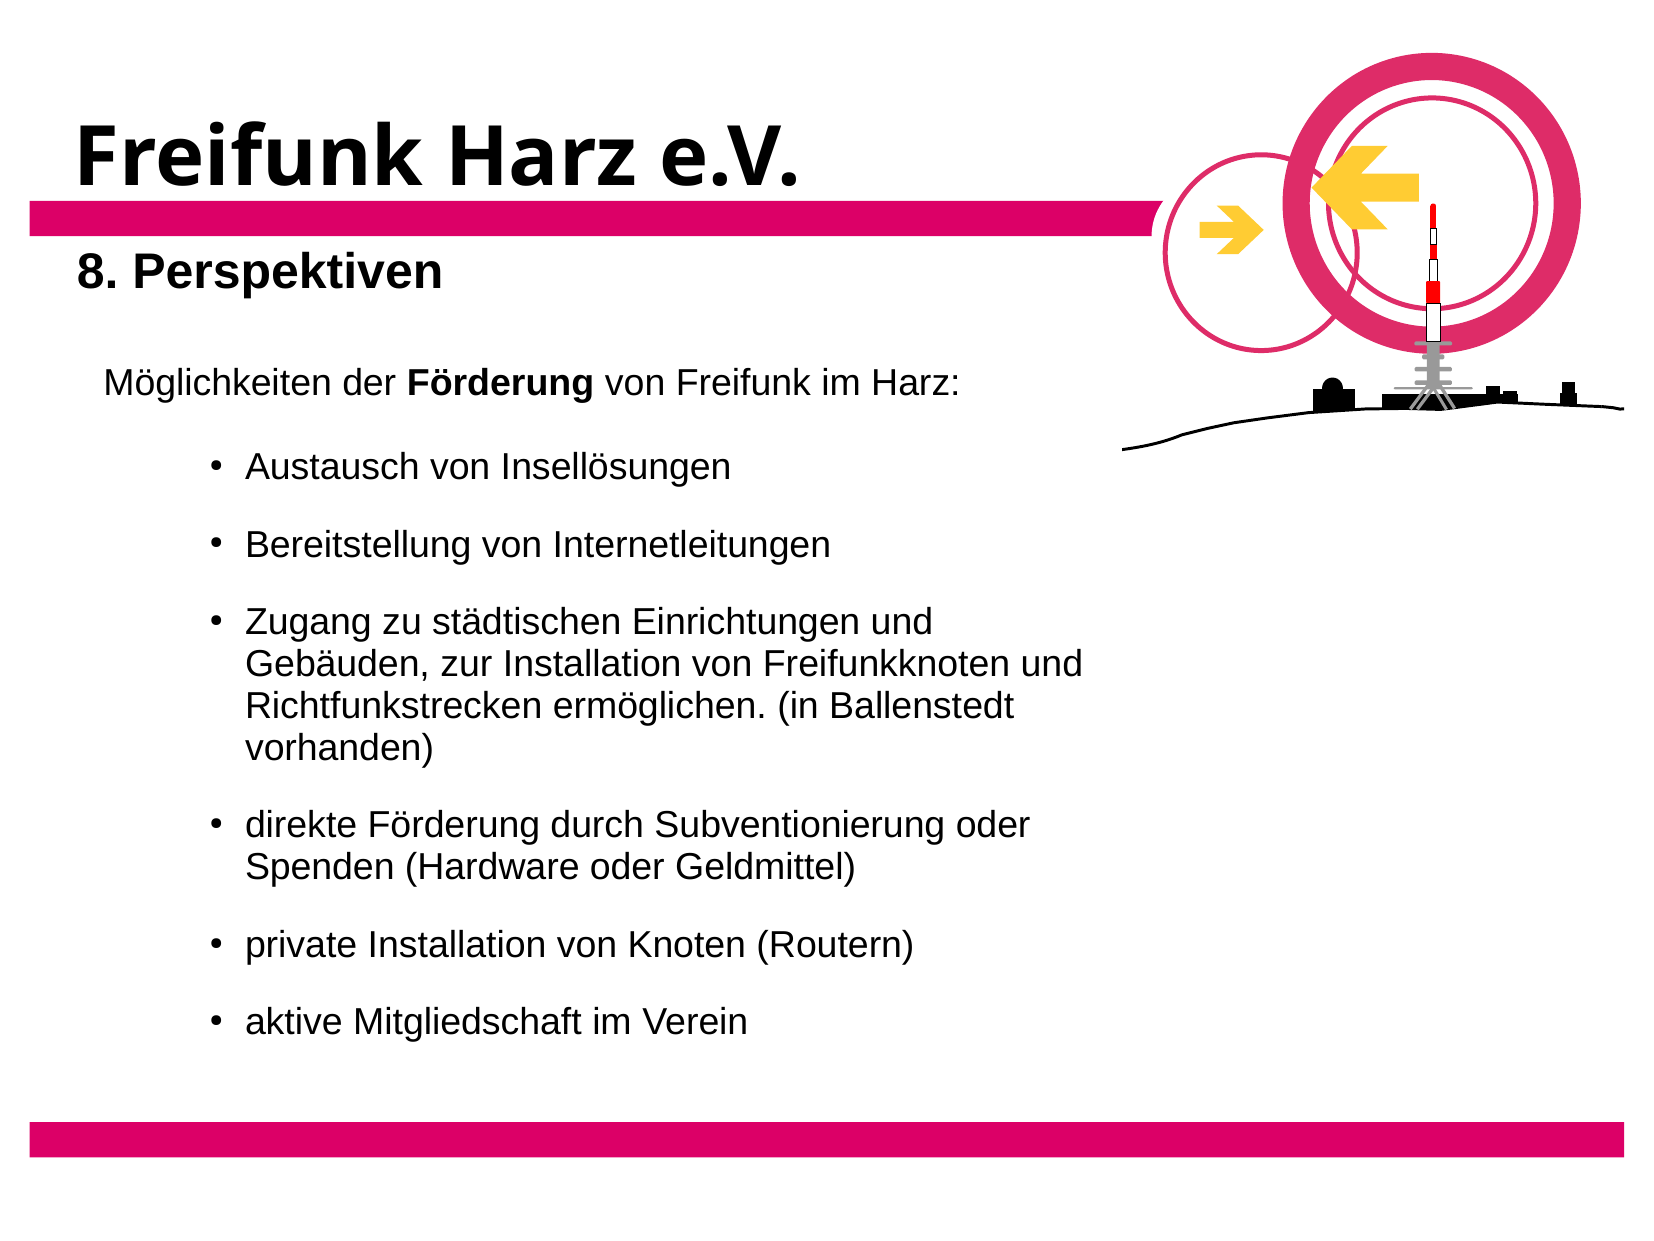

# 8. Perspektiven
Möglichkeiten der Förderung von Freifunk im Harz:
Austausch von Insellösungen
Bereitstellung von Internetleitungen
Zugang zu städtischen Einrichtungen und Gebäuden, zur Installation von Freifunkknoten und Richtfunkstrecken ermöglichen. (in Ballenstedt vorhanden)
direkte Förderung durch Subventionierung oder Spenden (Hardware oder Geldmittel)
private Installation von Knoten (Routern)
aktive Mitgliedschaft im Verein